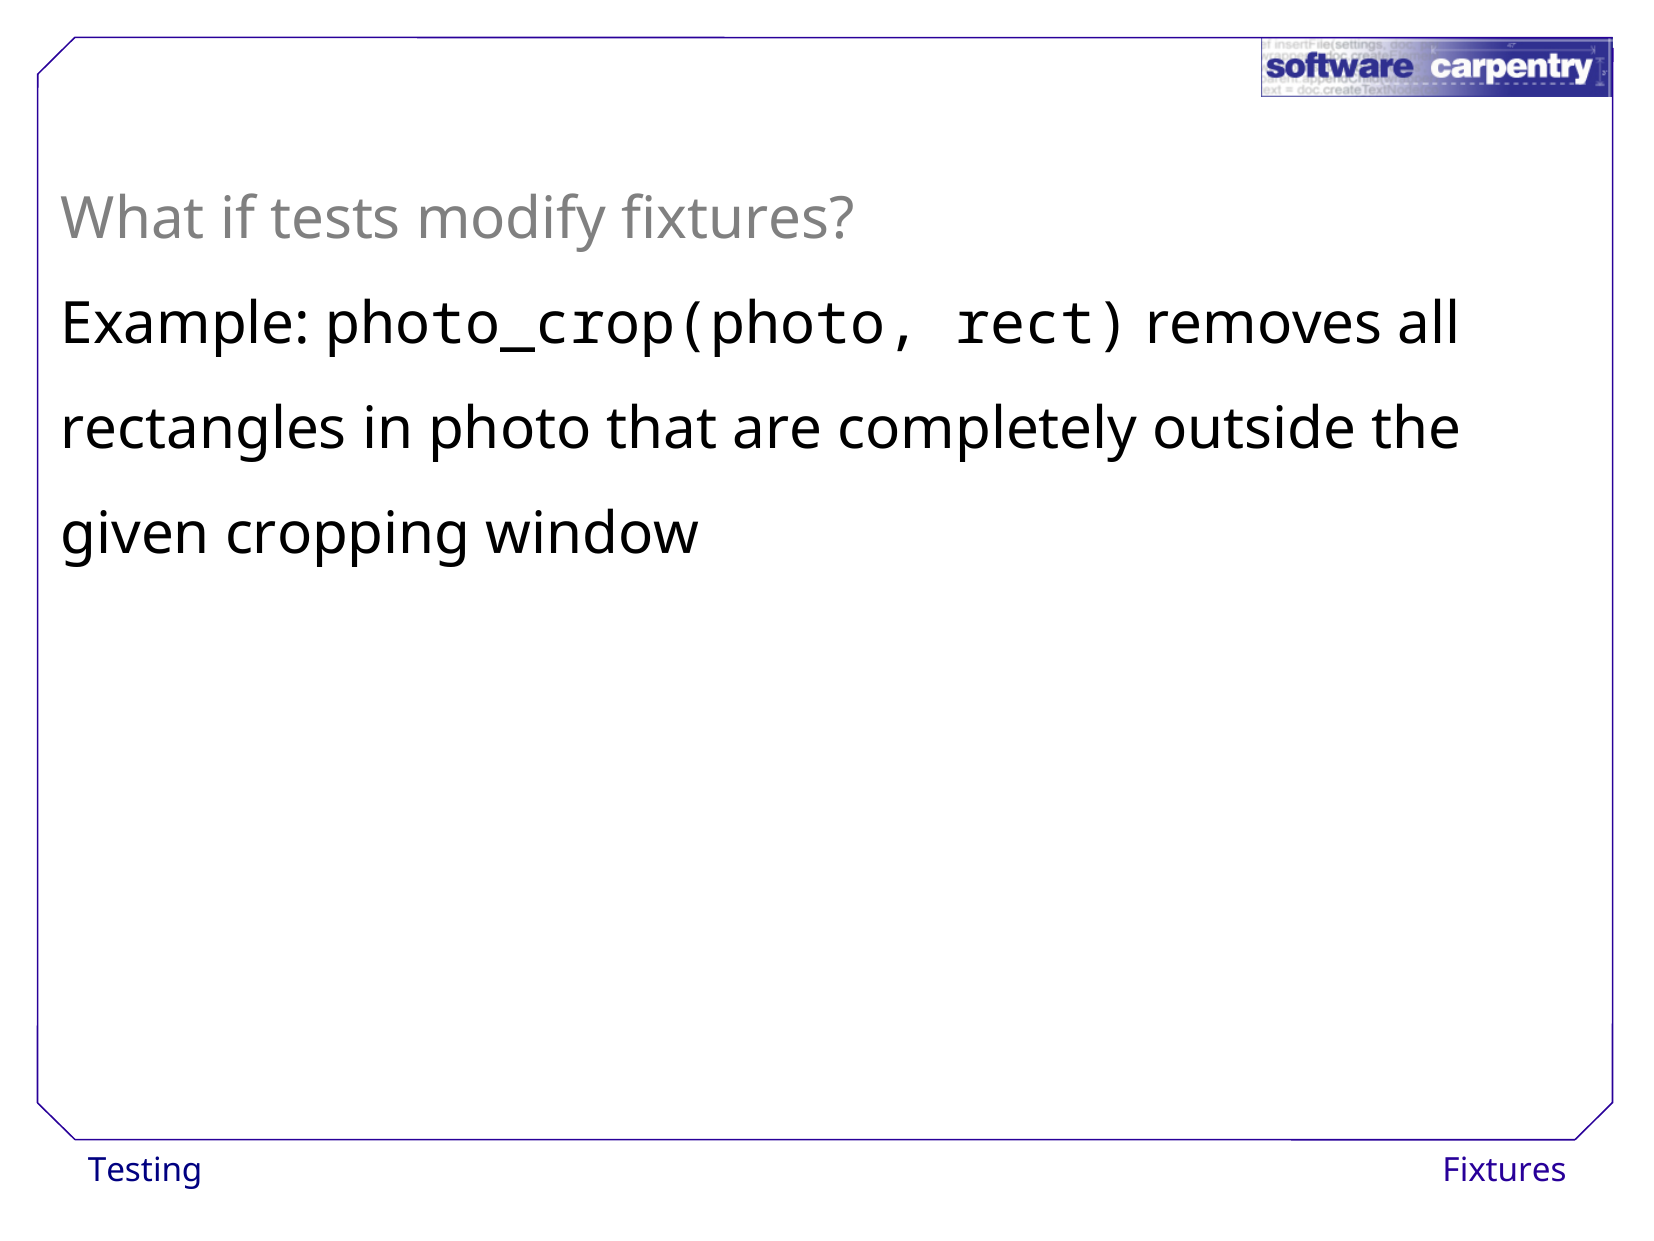

What if tests modify fixtures?
Example: photo_crop(photo, rect) removes all
rectangles in photo that are completely outside the
given cropping window